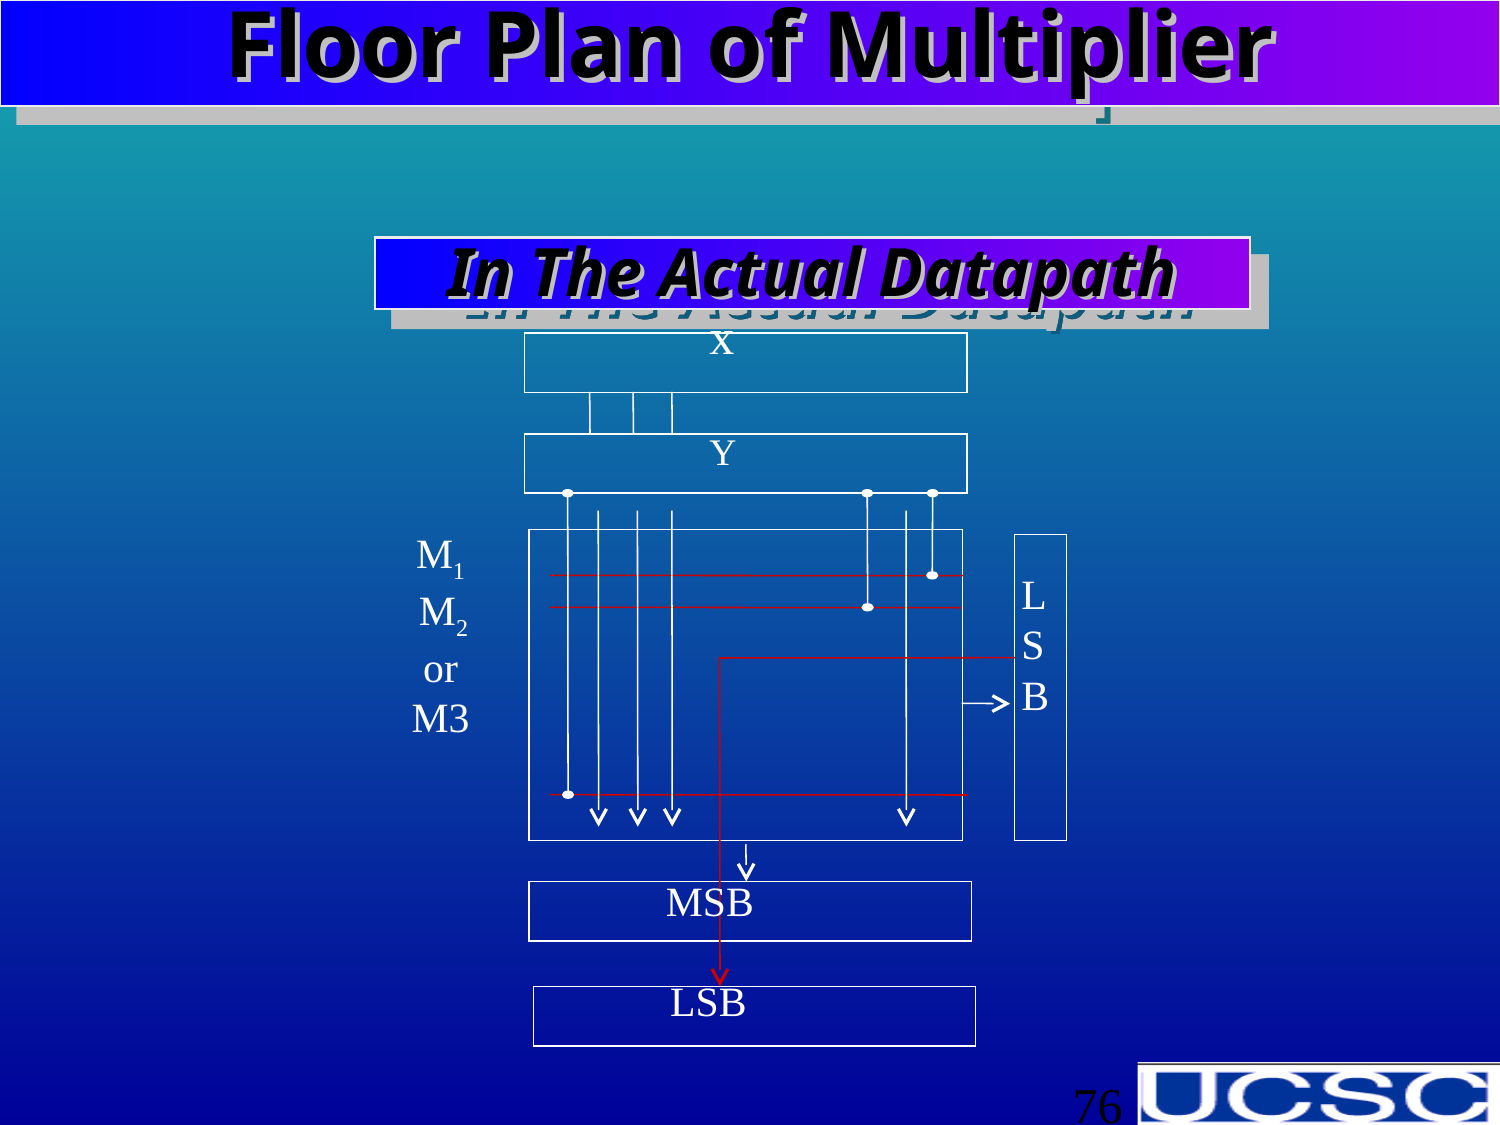

Floor Plan of Multiplier
In The Actual Datapath
x
Y
M1
 M2
or
M3
L
S
B
MSB
LSB
76